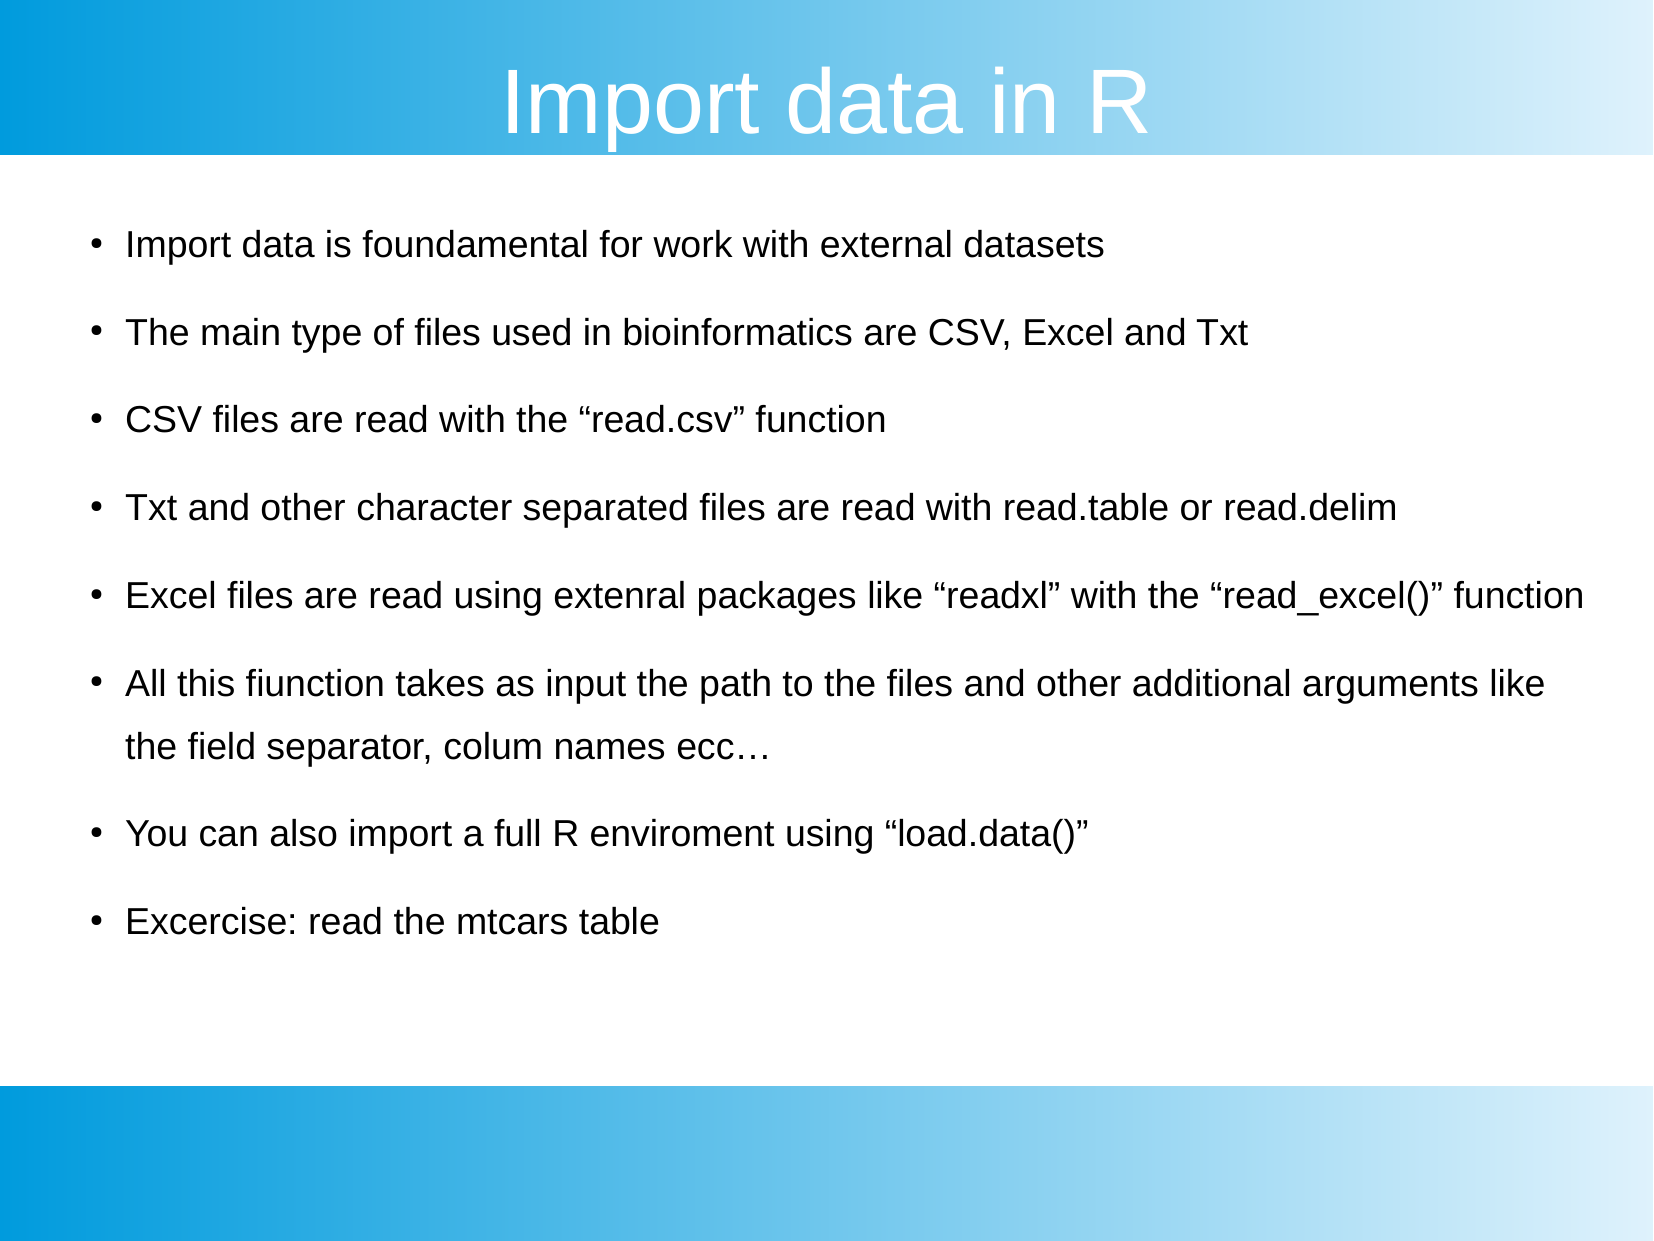

# Import data in R
Import data is foundamental for work with external datasets
The main type of files used in bioinformatics are CSV, Excel and Txt
CSV files are read with the “read.csv” function
Txt and other character separated files are read with read.table or read.delim
Excel files are read using extenral packages like “readxl” with the “read_excel()” function
All this fiunction takes as input the path to the files and other additional arguments like the field separator, colum names ecc…
You can also import a full R enviroment using “load.data()”
Excercise: read the mtcars table